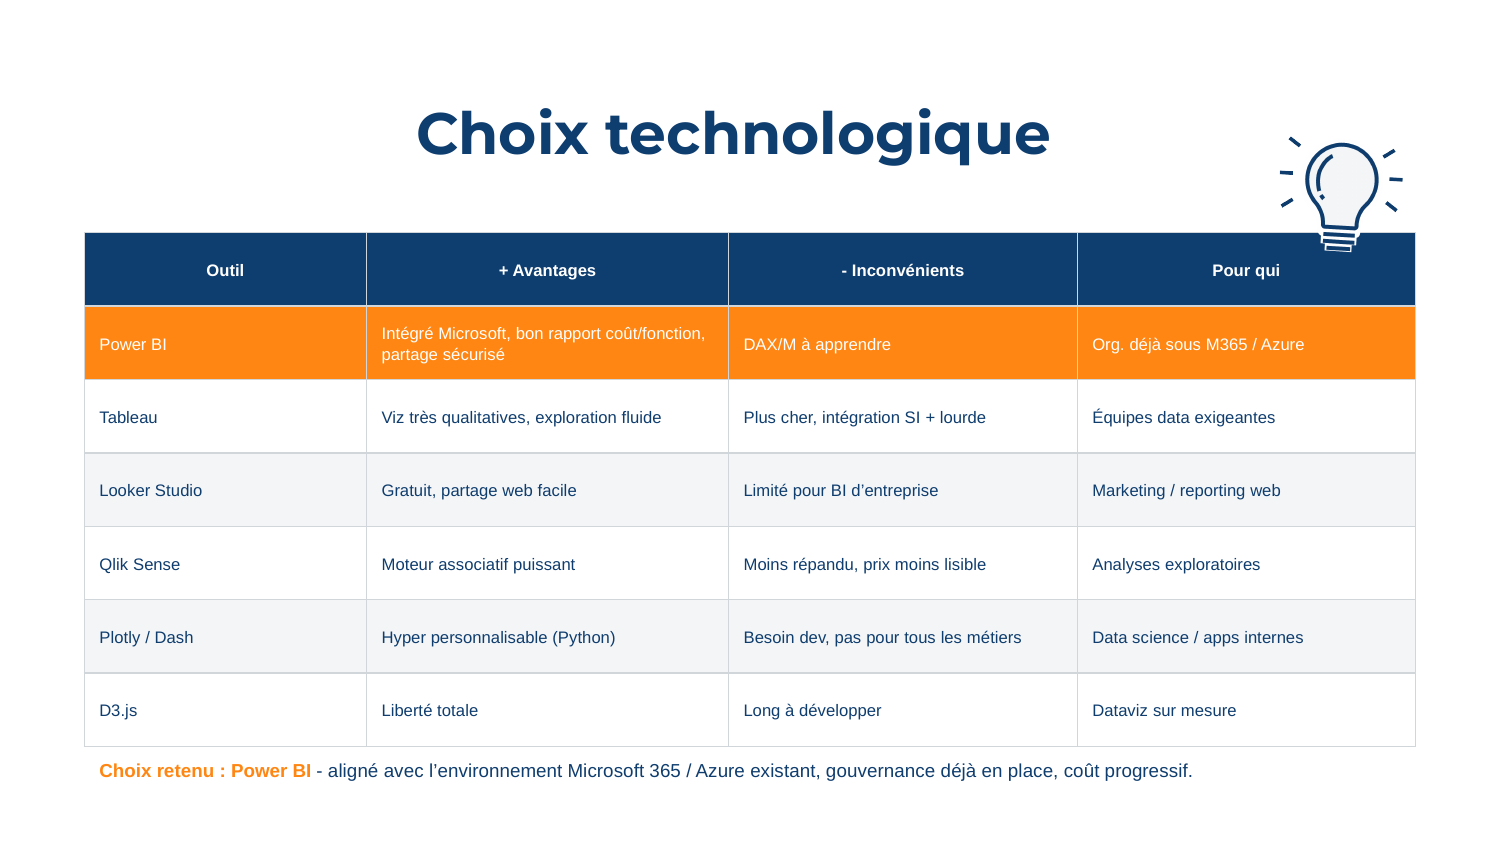

# Choix technologique
| Outil | + Avantages | - Inconvénients | Pour qui |
| --- | --- | --- | --- |
| Power BI | Intégré Microsoft, bon rapport coût/fonction, partage sécurisé | DAX/M à apprendre | Org. déjà sous M365 / Azure |
| Tableau | Viz très qualitatives, exploration fluide | Plus cher, intégration SI + lourde | Équipes data exigeantes |
| Looker Studio | Gratuit, partage web facile | Limité pour BI d’entreprise | Marketing / reporting web |
| Qlik Sense | Moteur associatif puissant | Moins répandu, prix moins lisible | Analyses exploratoires |
| Plotly / Dash | Hyper personnalisable (Python) | Besoin dev, pas pour tous les métiers | Data science / apps internes |
| D3.js | Liberté totale | Long à développer | Dataviz sur mesure |
Choix retenu : Power BI - aligné avec l’environnement Microsoft 365 / Azure existant, gouvernance déjà en place, coût progressif.